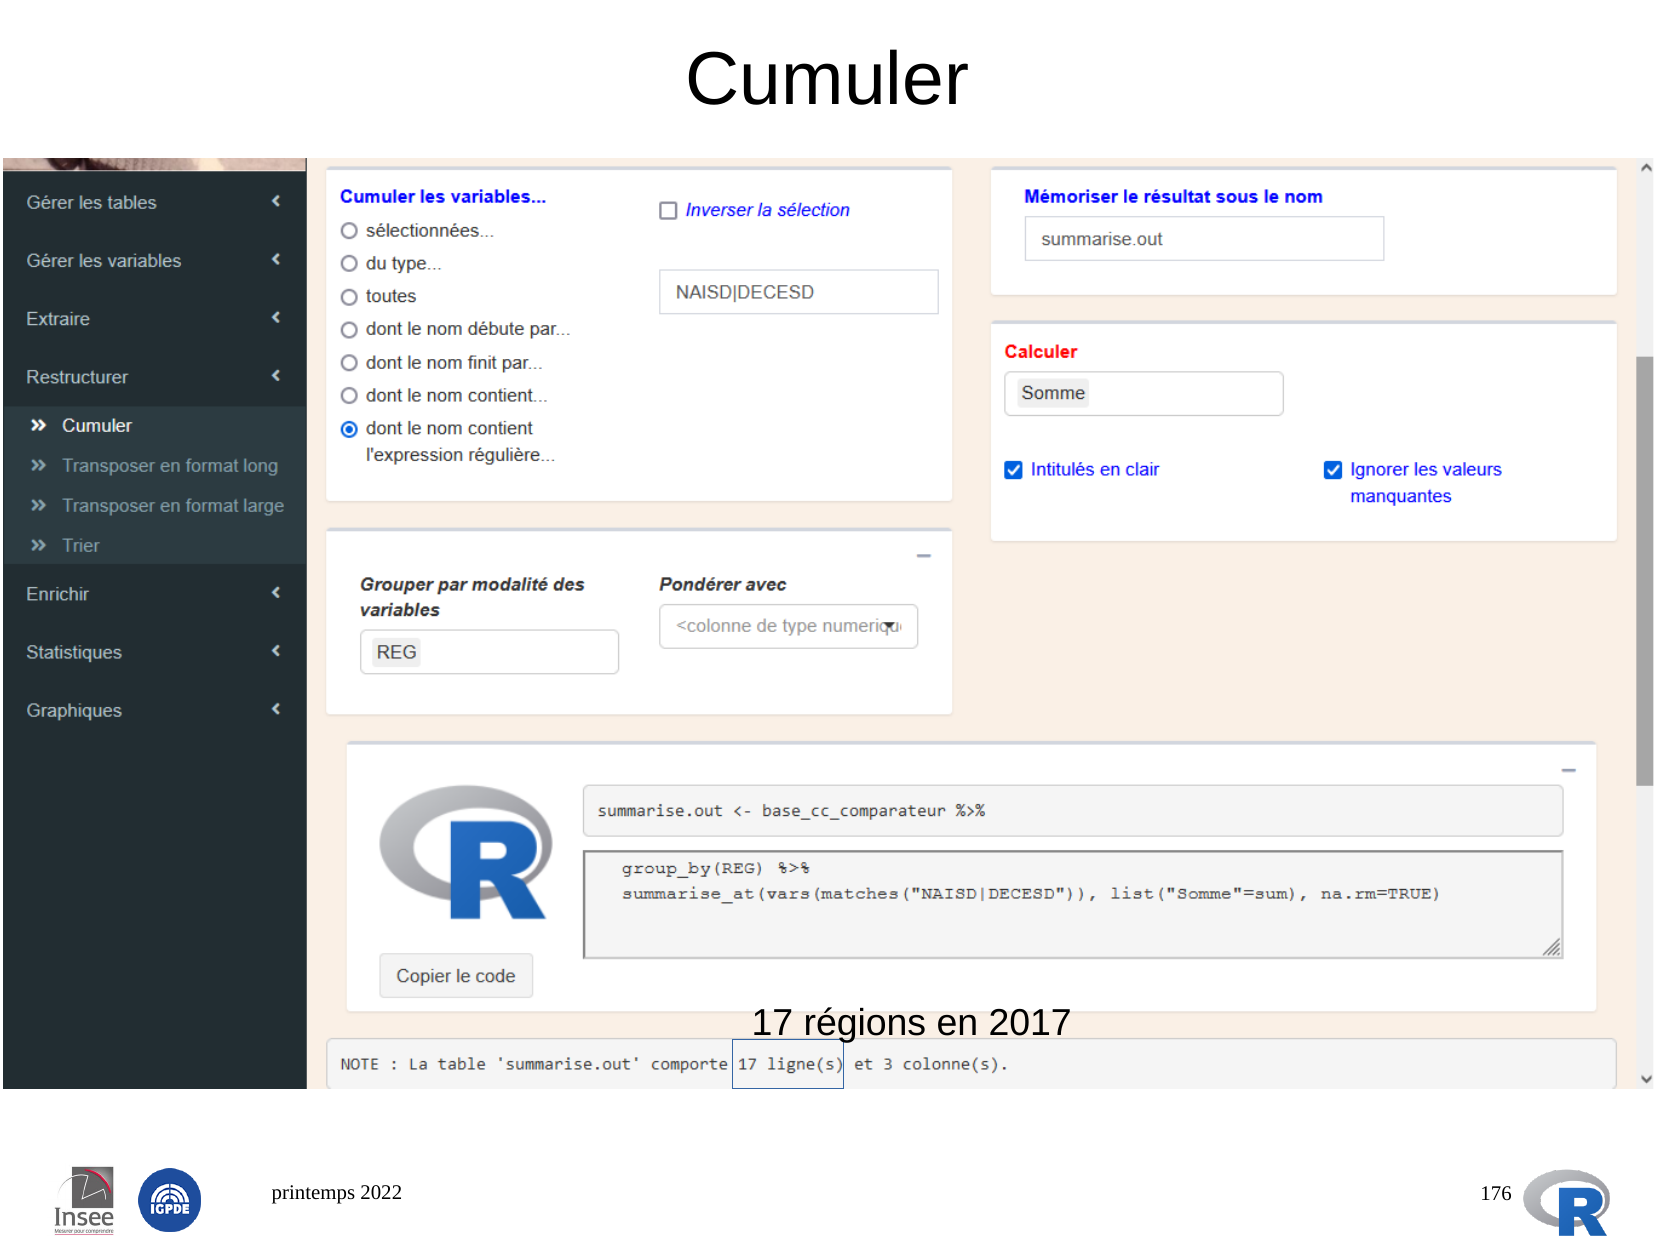

# Cumuler
17 régions en 2017
printemps 2022
176